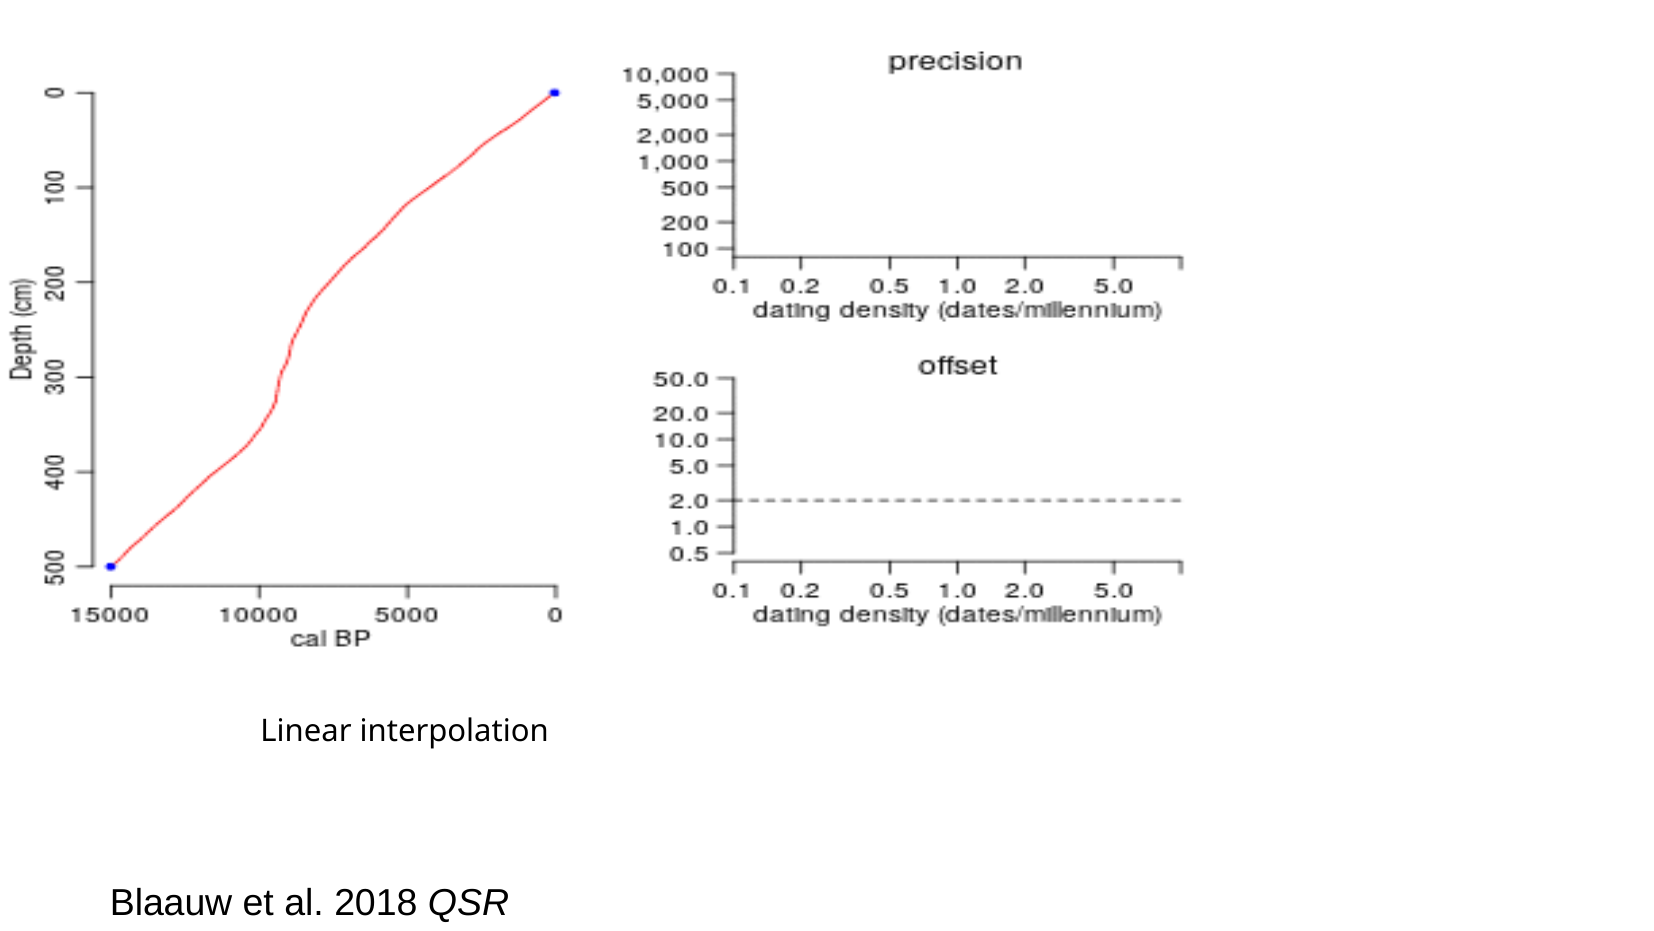

Linear interpolation
Blaauw et al. 2018 QSR